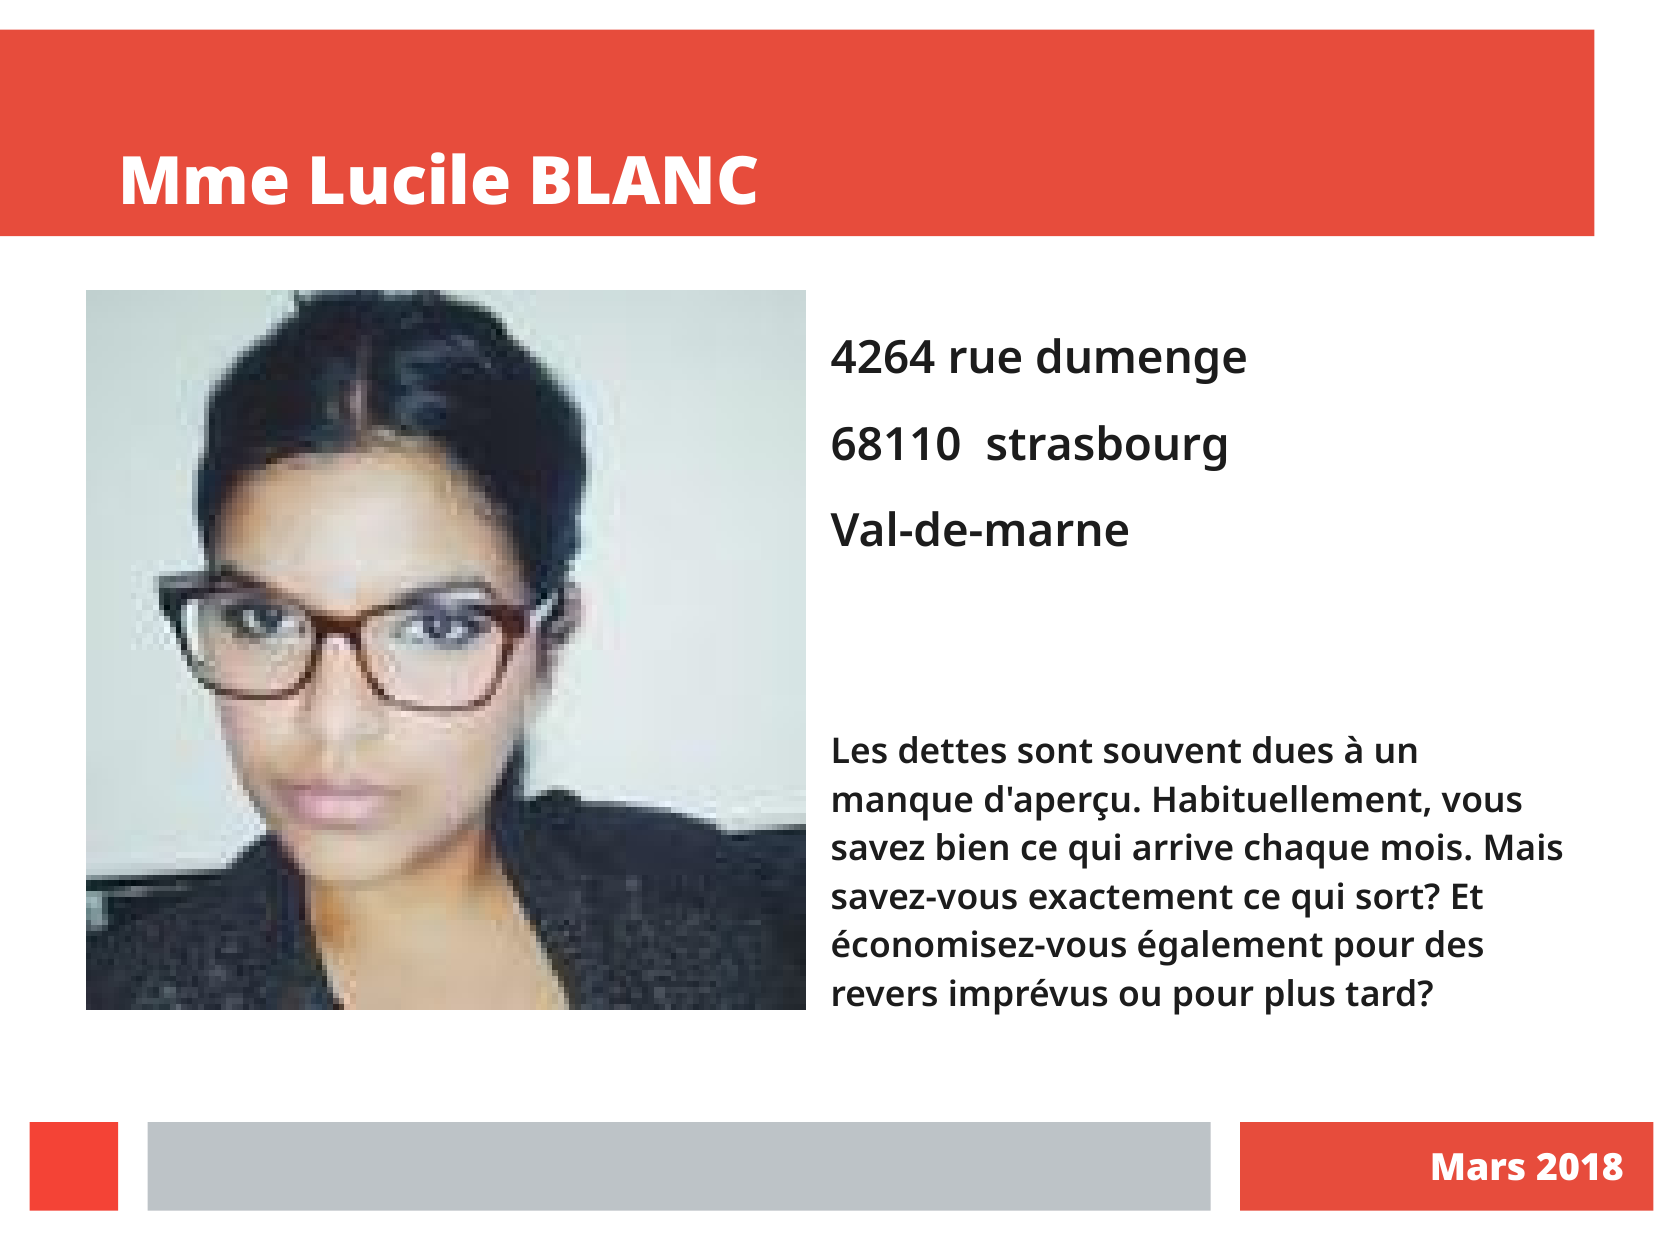

# Mme Lucile BLANC
4264 rue dumenge
68110 strasbourg
Val-de-marne
Les dettes sont souvent dues à un manque d'aperçu. Habituellement, vous savez bien ce qui arrive chaque mois. Mais savez-vous exactement ce qui sort? Et économisez-vous également pour des revers imprévus ou pour plus tard?
Mars 2018